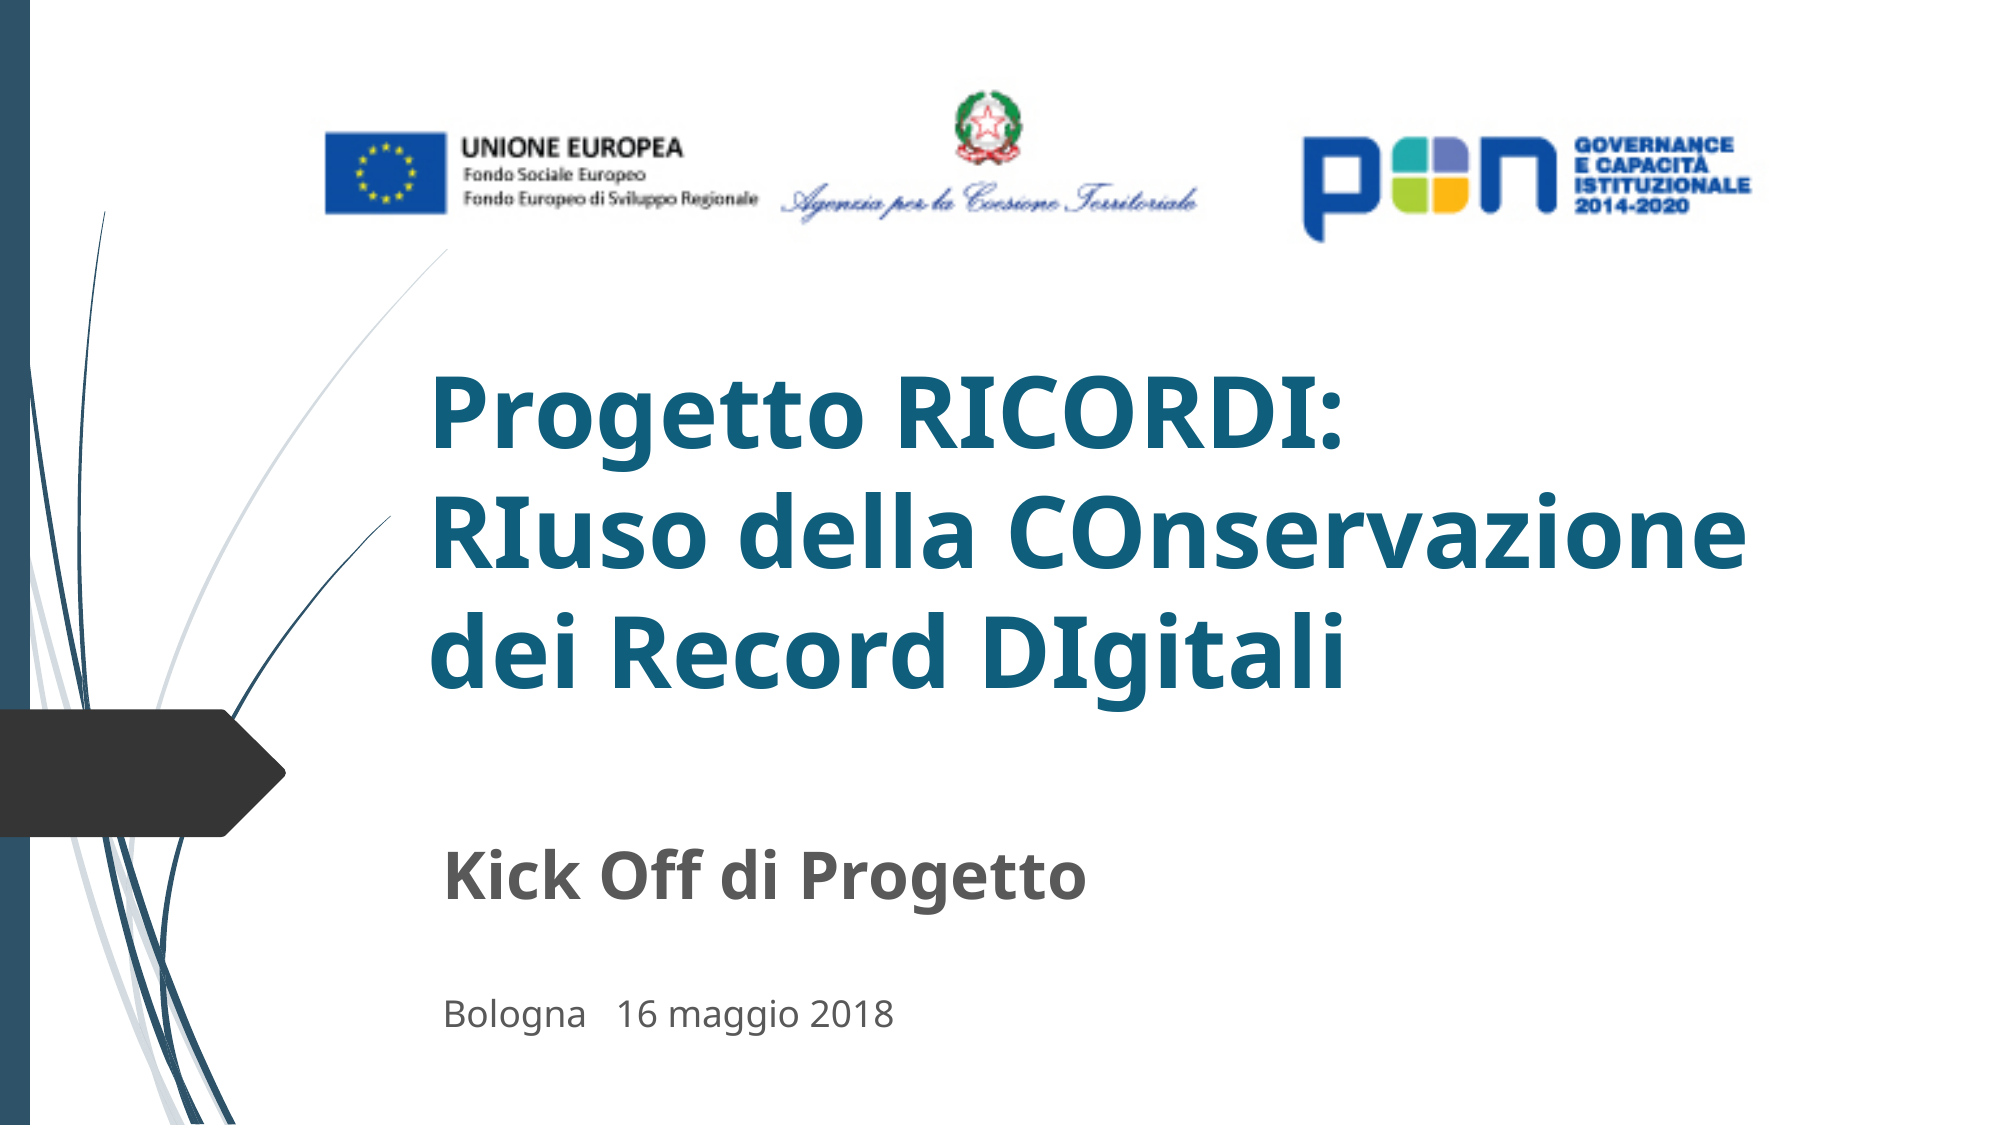

# Progetto RICORDI: RIuso della COnservazione dei Record DIgitali
Kick Off di Progetto
Bologna 16 maggio 2018